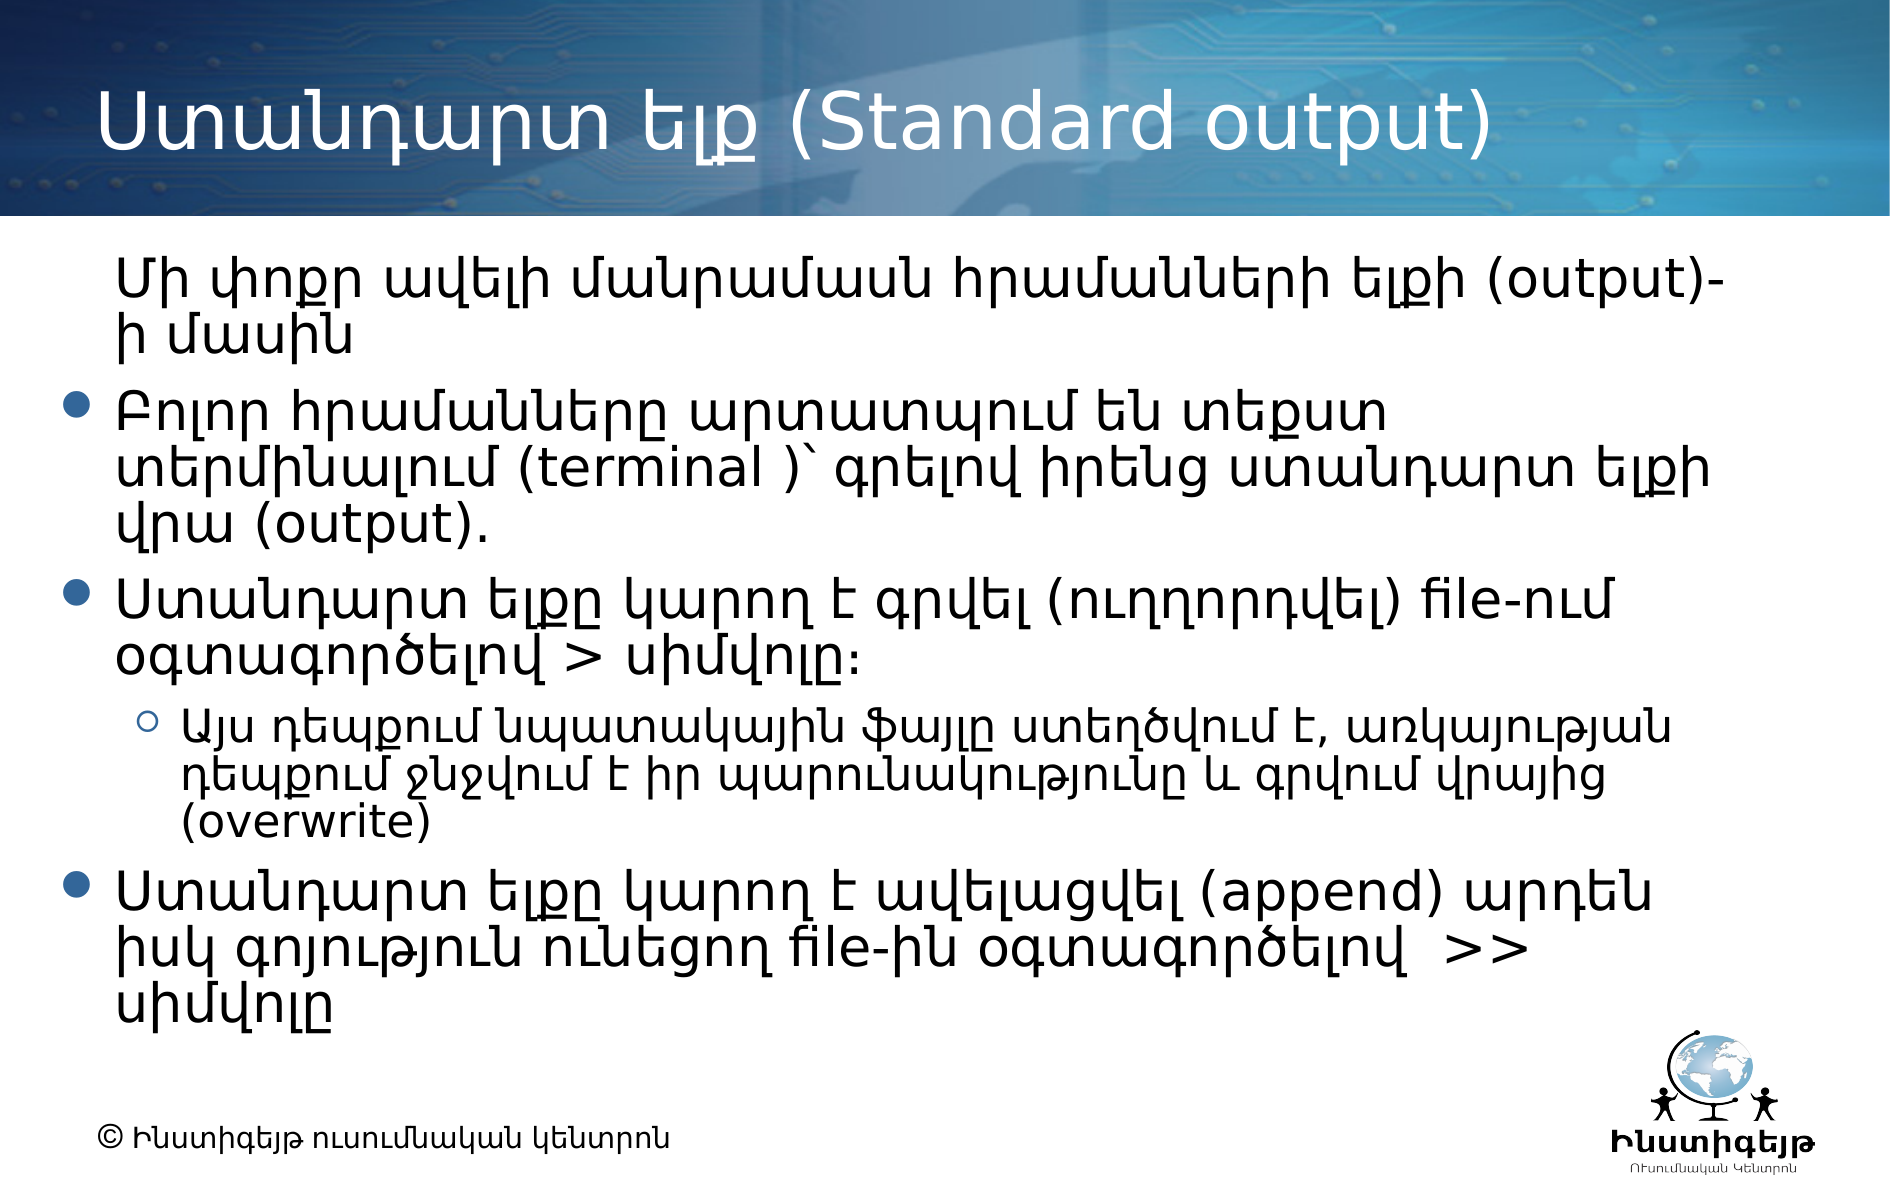

# Ստանդարտ ելք (Standard output)
Մի փոքր ավելի մանրամասն հրամանների ելքի (output)-ի մասին
Բոլոր հրամանները արտատպում են տեքստ տերմինալում (terminal )՝ գրելով իրենց ստանդարտ ելքի վրա (output).
Ստանդարտ ելքը կարող է գրվել (ուղղորդվել) file-ում օգտագործելով > սիմվոլը։
Այս դեպքում նպատակային ֆայլը ստեղծվում է, առկայության դեպքում ջնջվում է իր պարունակությունը և գրվում վրայից (overwrite)
Ստանդարտ ելքը կարող է ավելացվել (append) արդեն իսկ գոյություն ունեցող file-ին օգտագործելով >> սիմվոլը